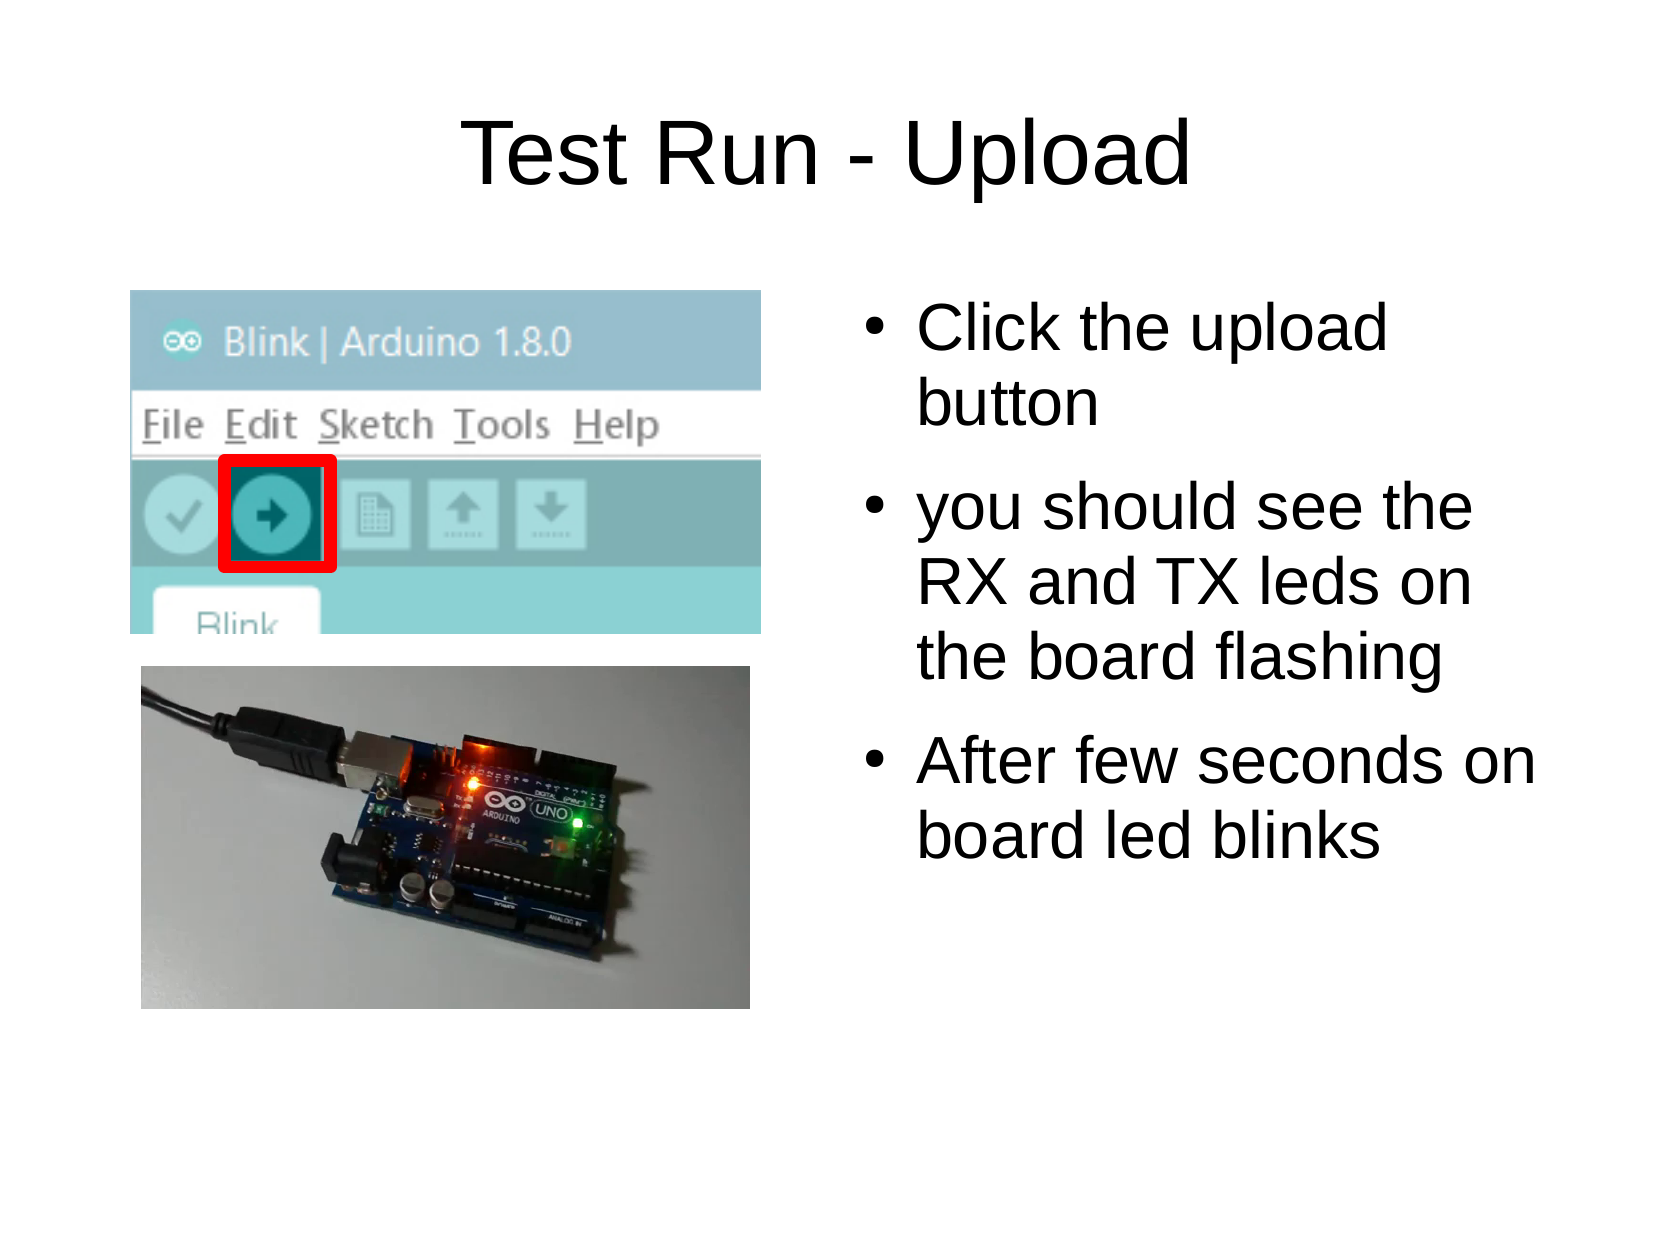

# Test Run - Upload
Click the upload button
you should see the RX and TX leds on the board flashing
After few seconds on board led blinks